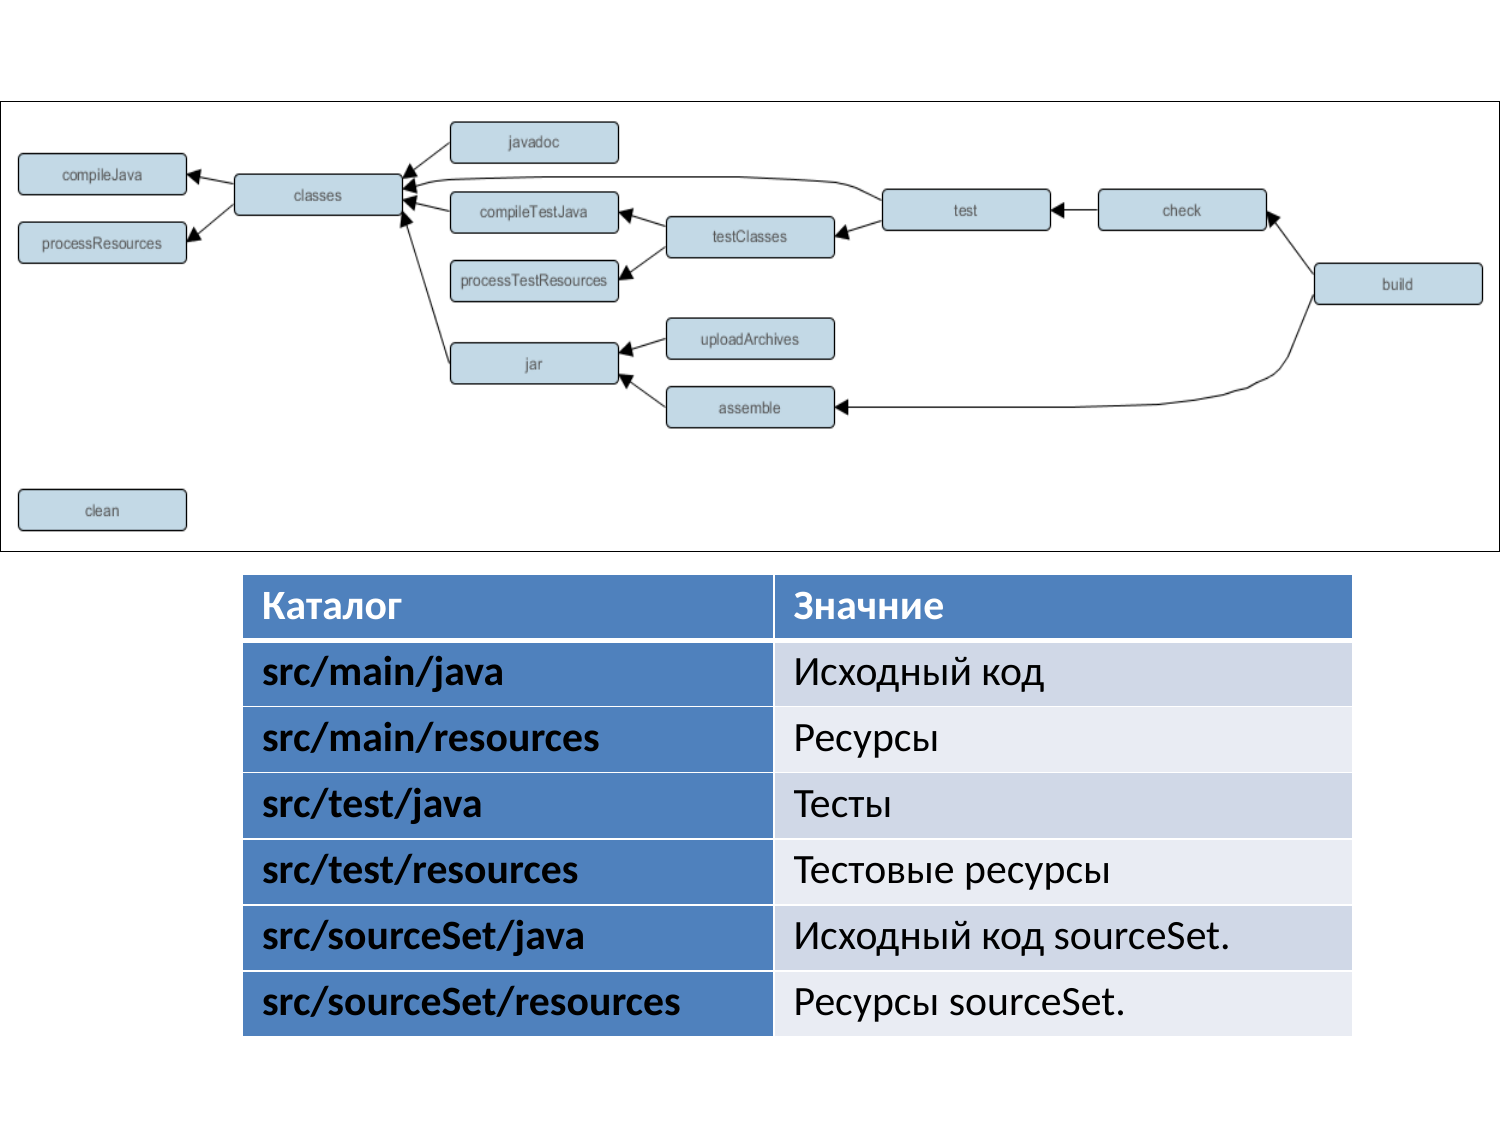

| Каталог | Значние |
| --- | --- |
| src/main/java | Исходный код |
| src/main/resources | Ресурсы |
| src/test/java | Тесты |
| src/test/resources | Тестовые ресурсы |
| src/sourceSet/java | Исходный код sourceSet. |
| src/sourceSet/resources | Ресурсы sourceSet. |